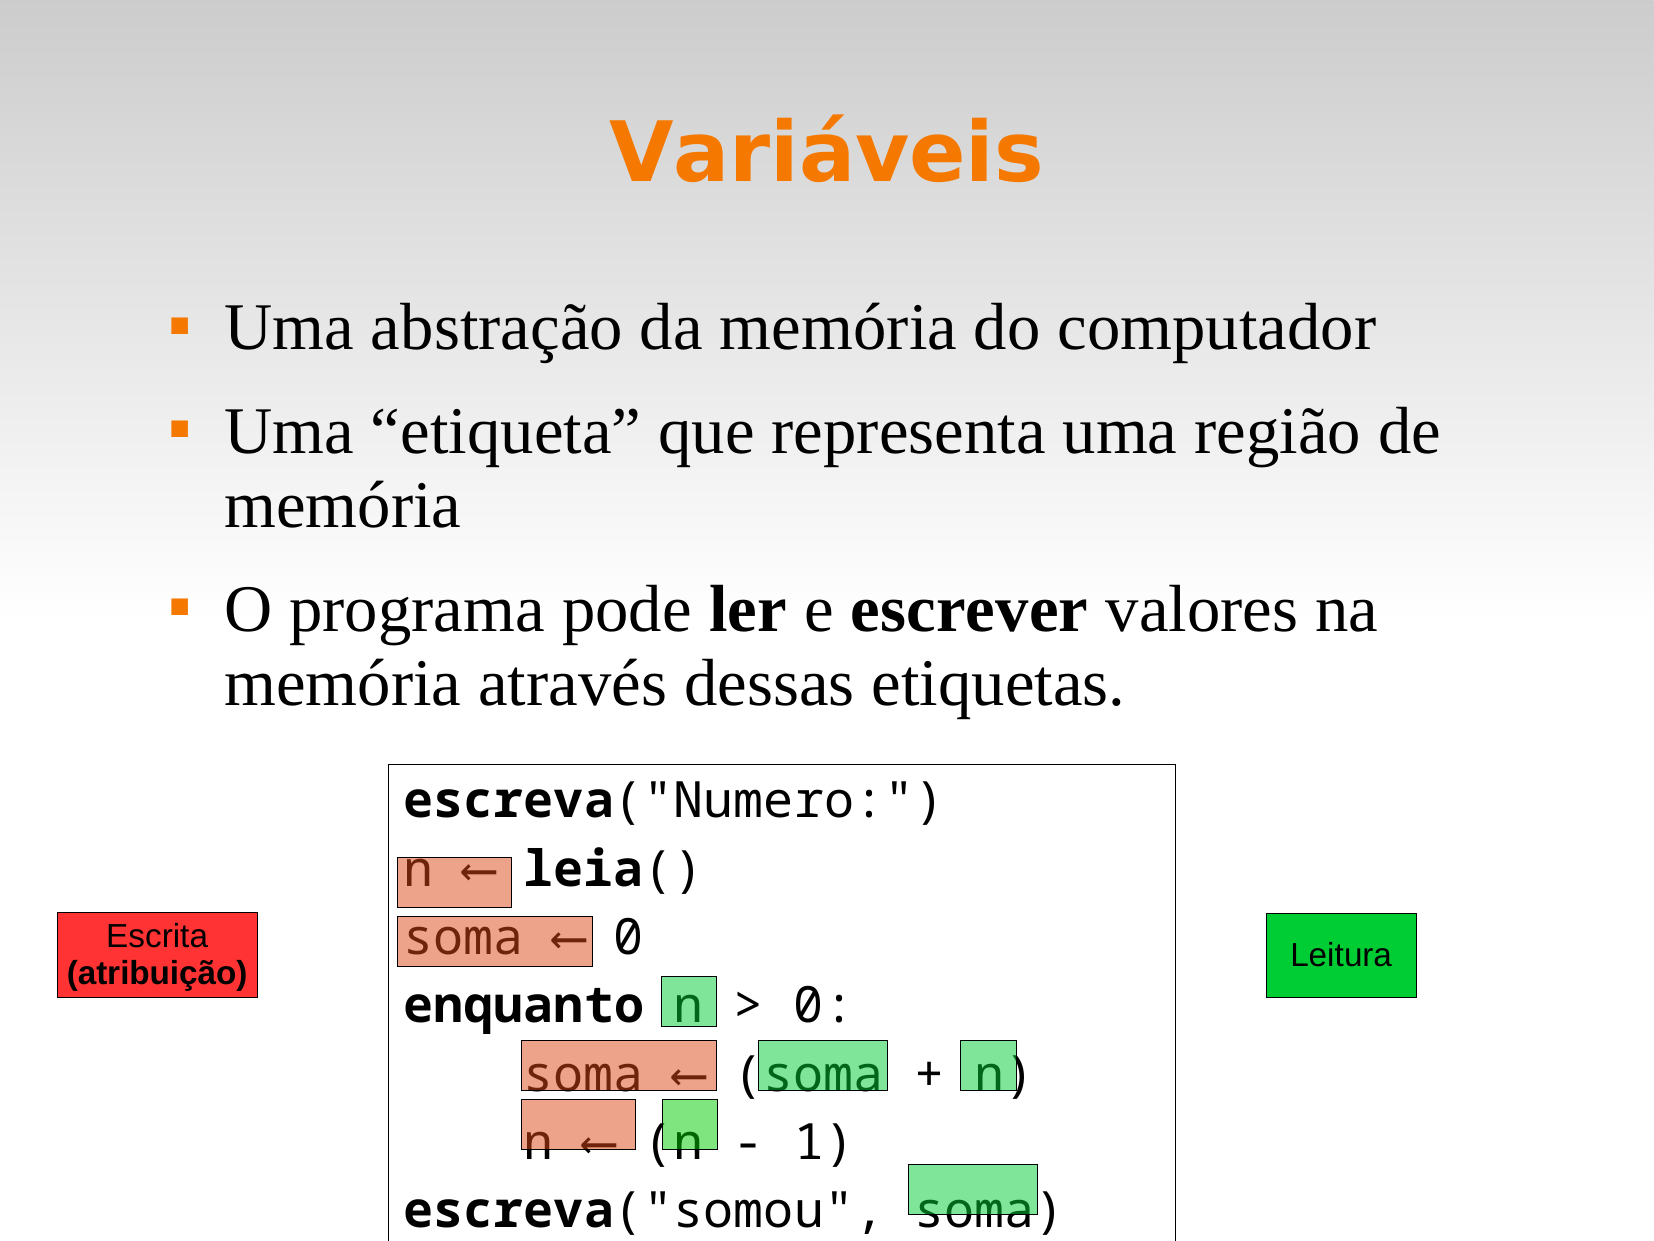

# Variáveis
Uma abstração da memória do computador
Uma “etiqueta” que representa uma região de memória
O programa pode ler e escrever valores na memória através dessas etiquetas.
escreva("Numero:")
n ⟵ leia()
soma ⟵ 0
enquanto n > 0:
 soma ⟵ (soma + n)
 n ⟵ (n - 1)
escreva("somou", soma)
Escrita
(atribuição)
Leitura